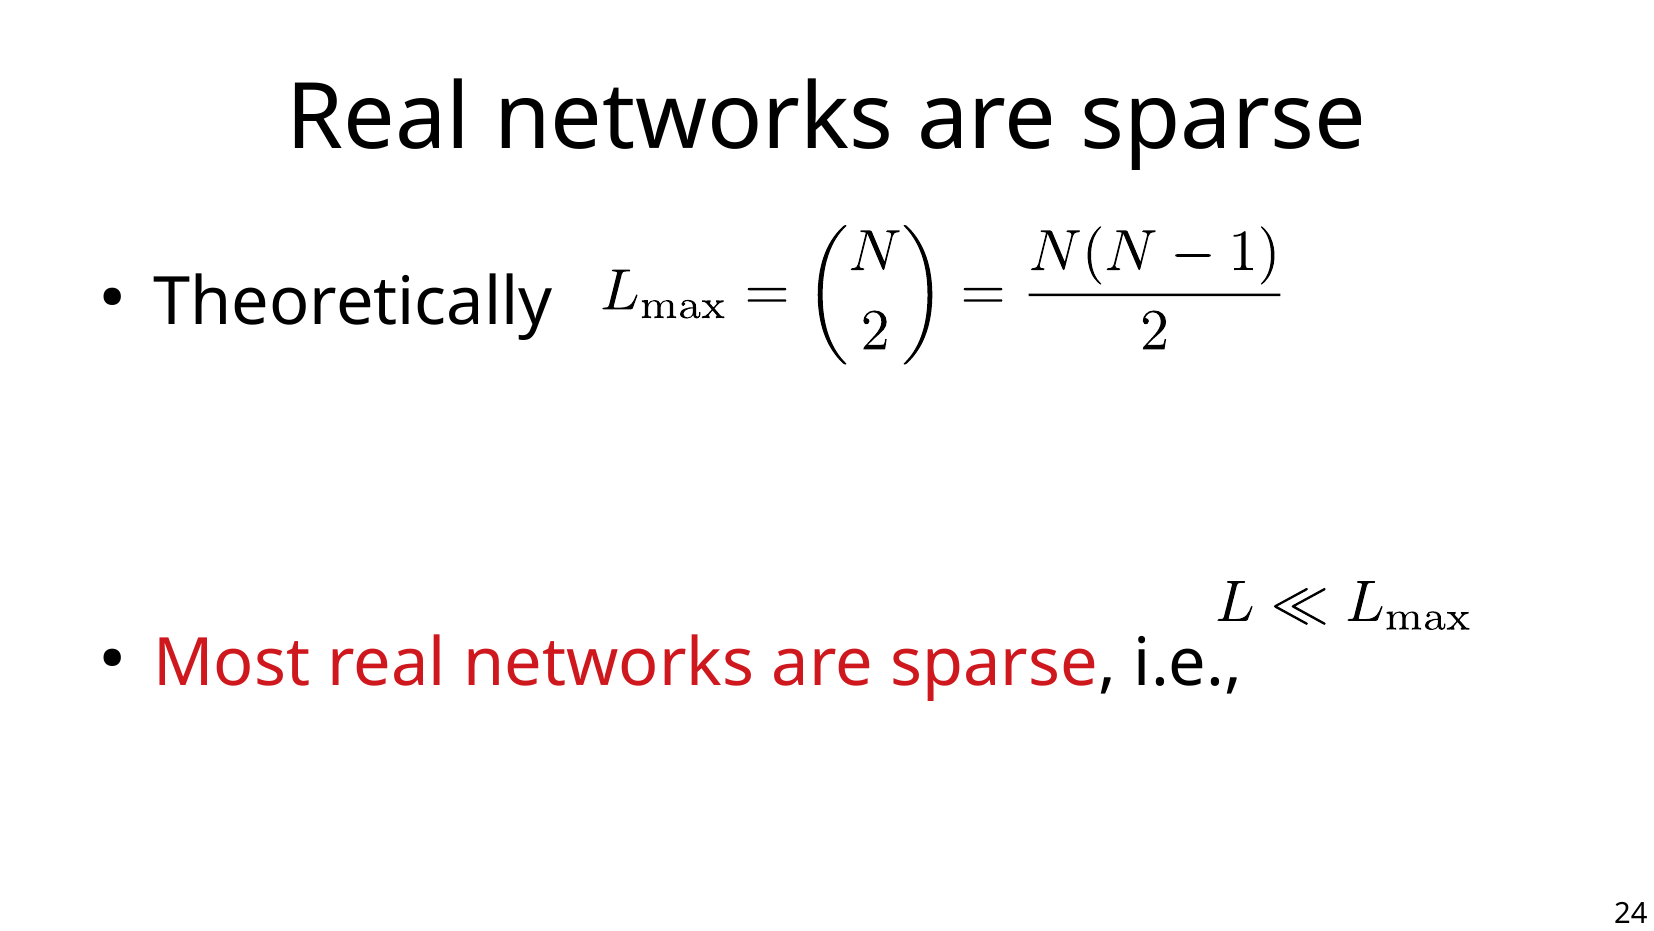

# Real networks are sparse
Theoretically
Most real networks are sparse, i.e.,
24